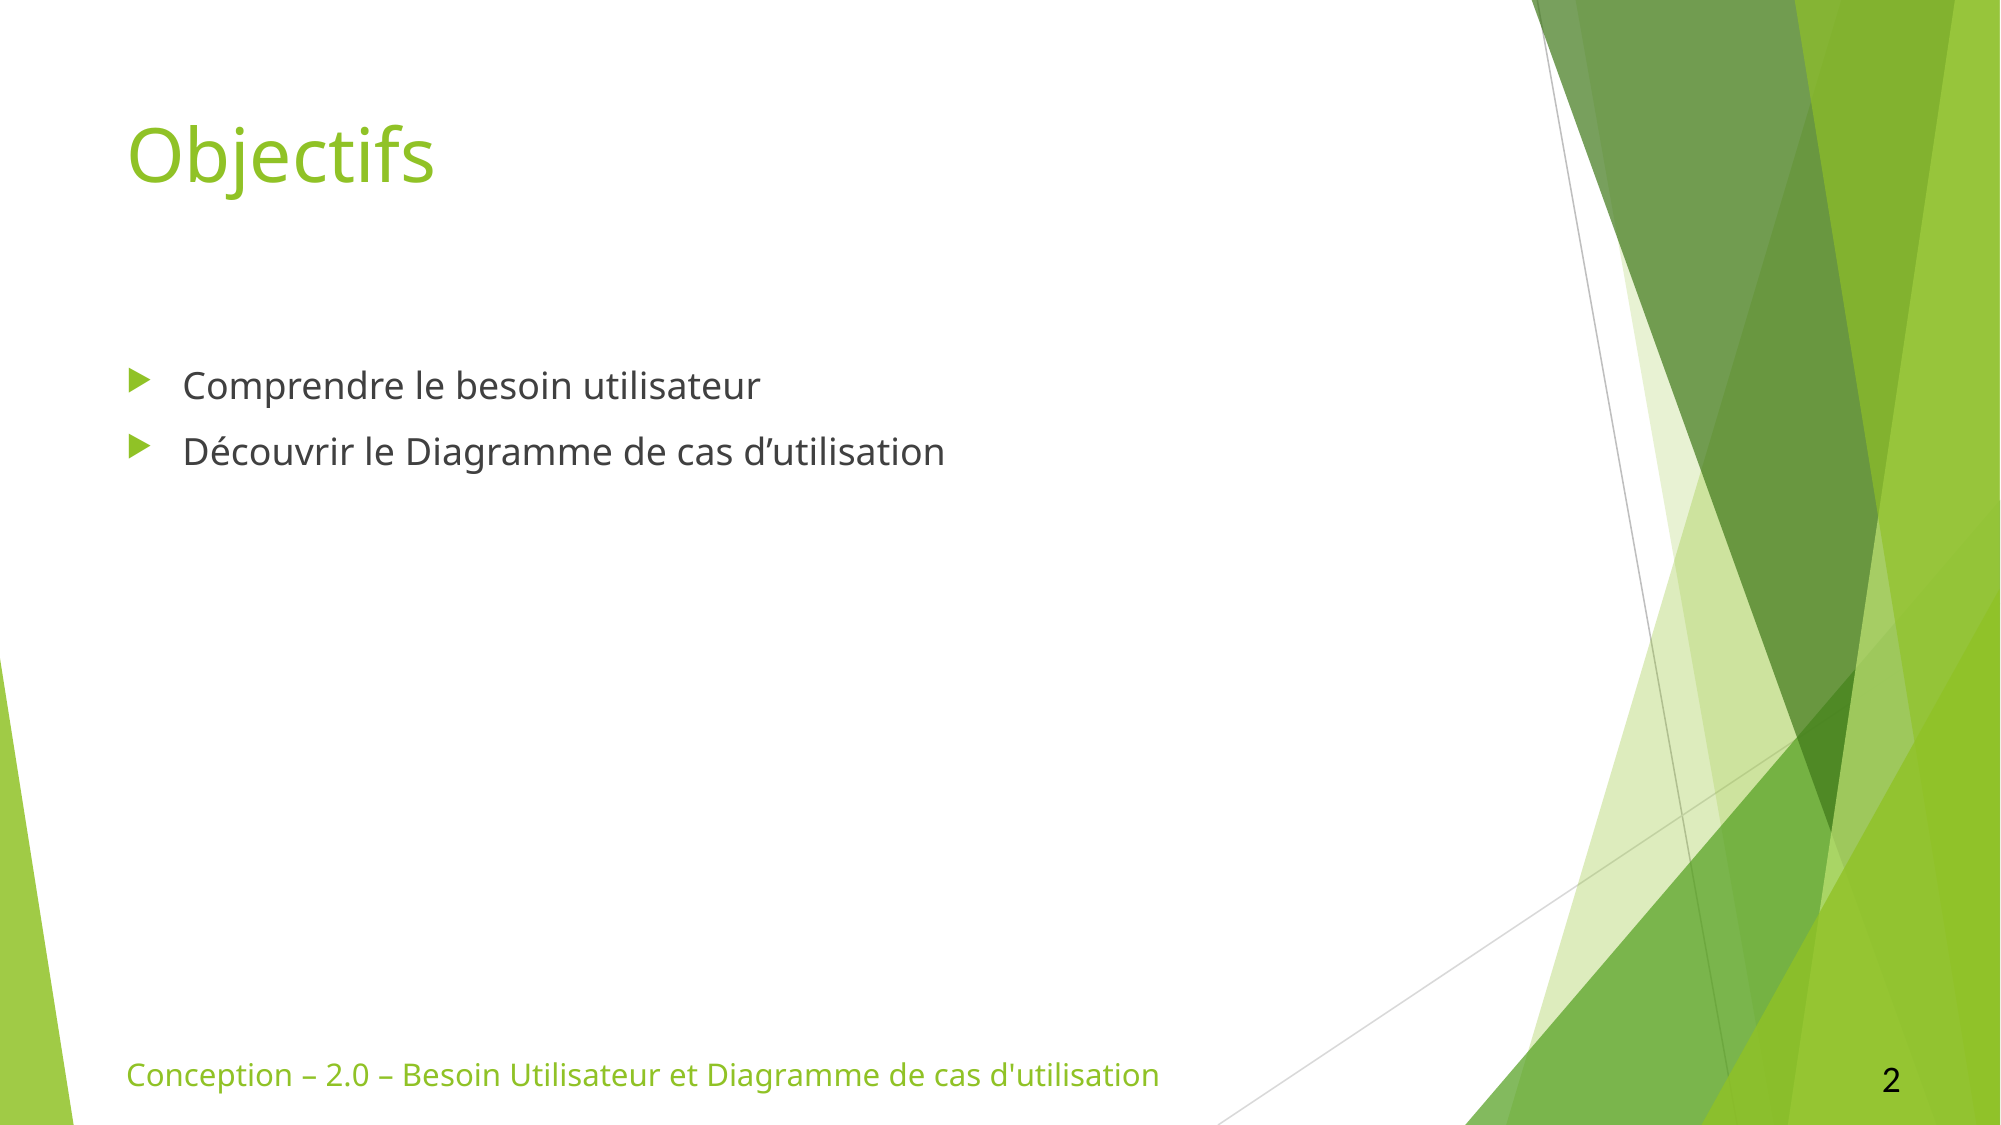

# Objectifs
Comprendre le besoin utilisateur
Découvrir le Diagramme de cas d’utilisation
Conception – 2.0 – Besoin Utilisateur et Diagramme de cas d'utilisation